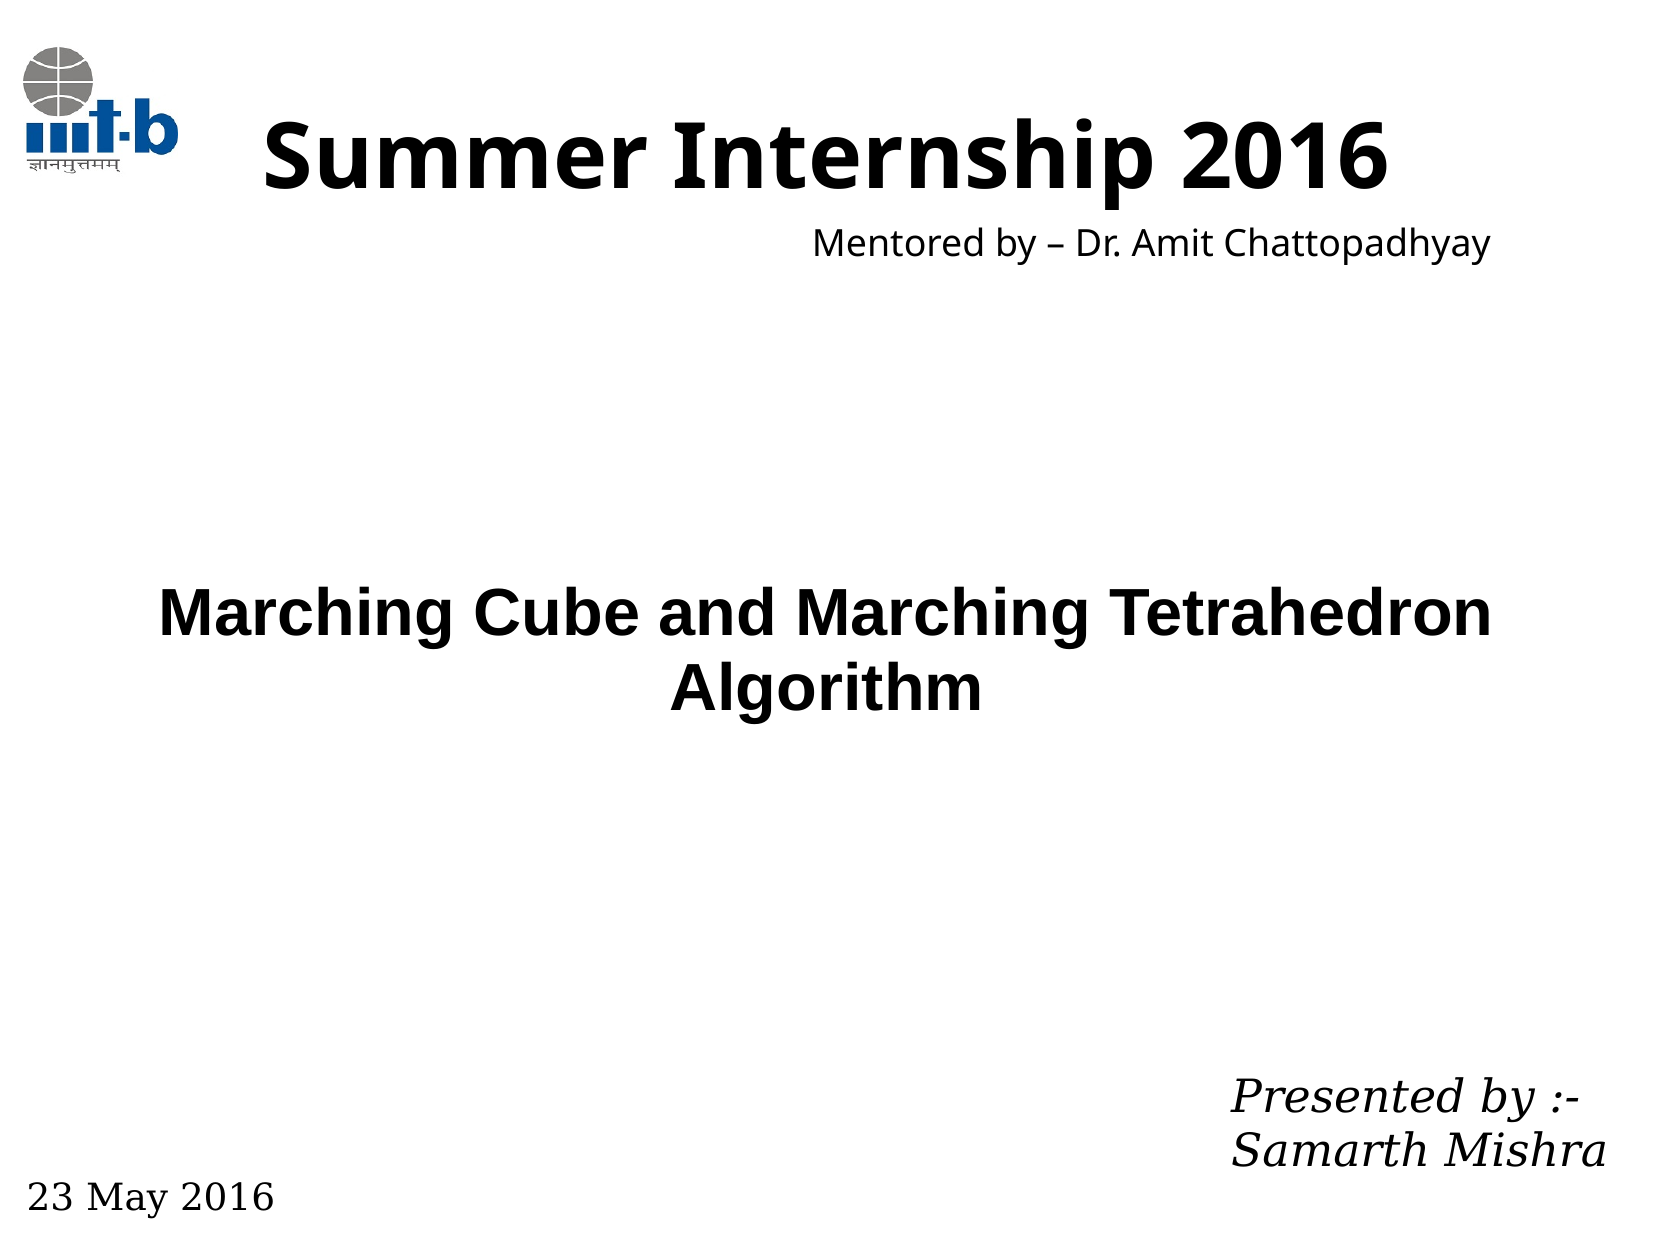

# Summer Internship 2016
Mentored by – Dr. Amit Chattopadhyay
Marching Cube and Marching Tetrahedron Algorithm
Presented by :-
Samarth Mishra
23 May 2016